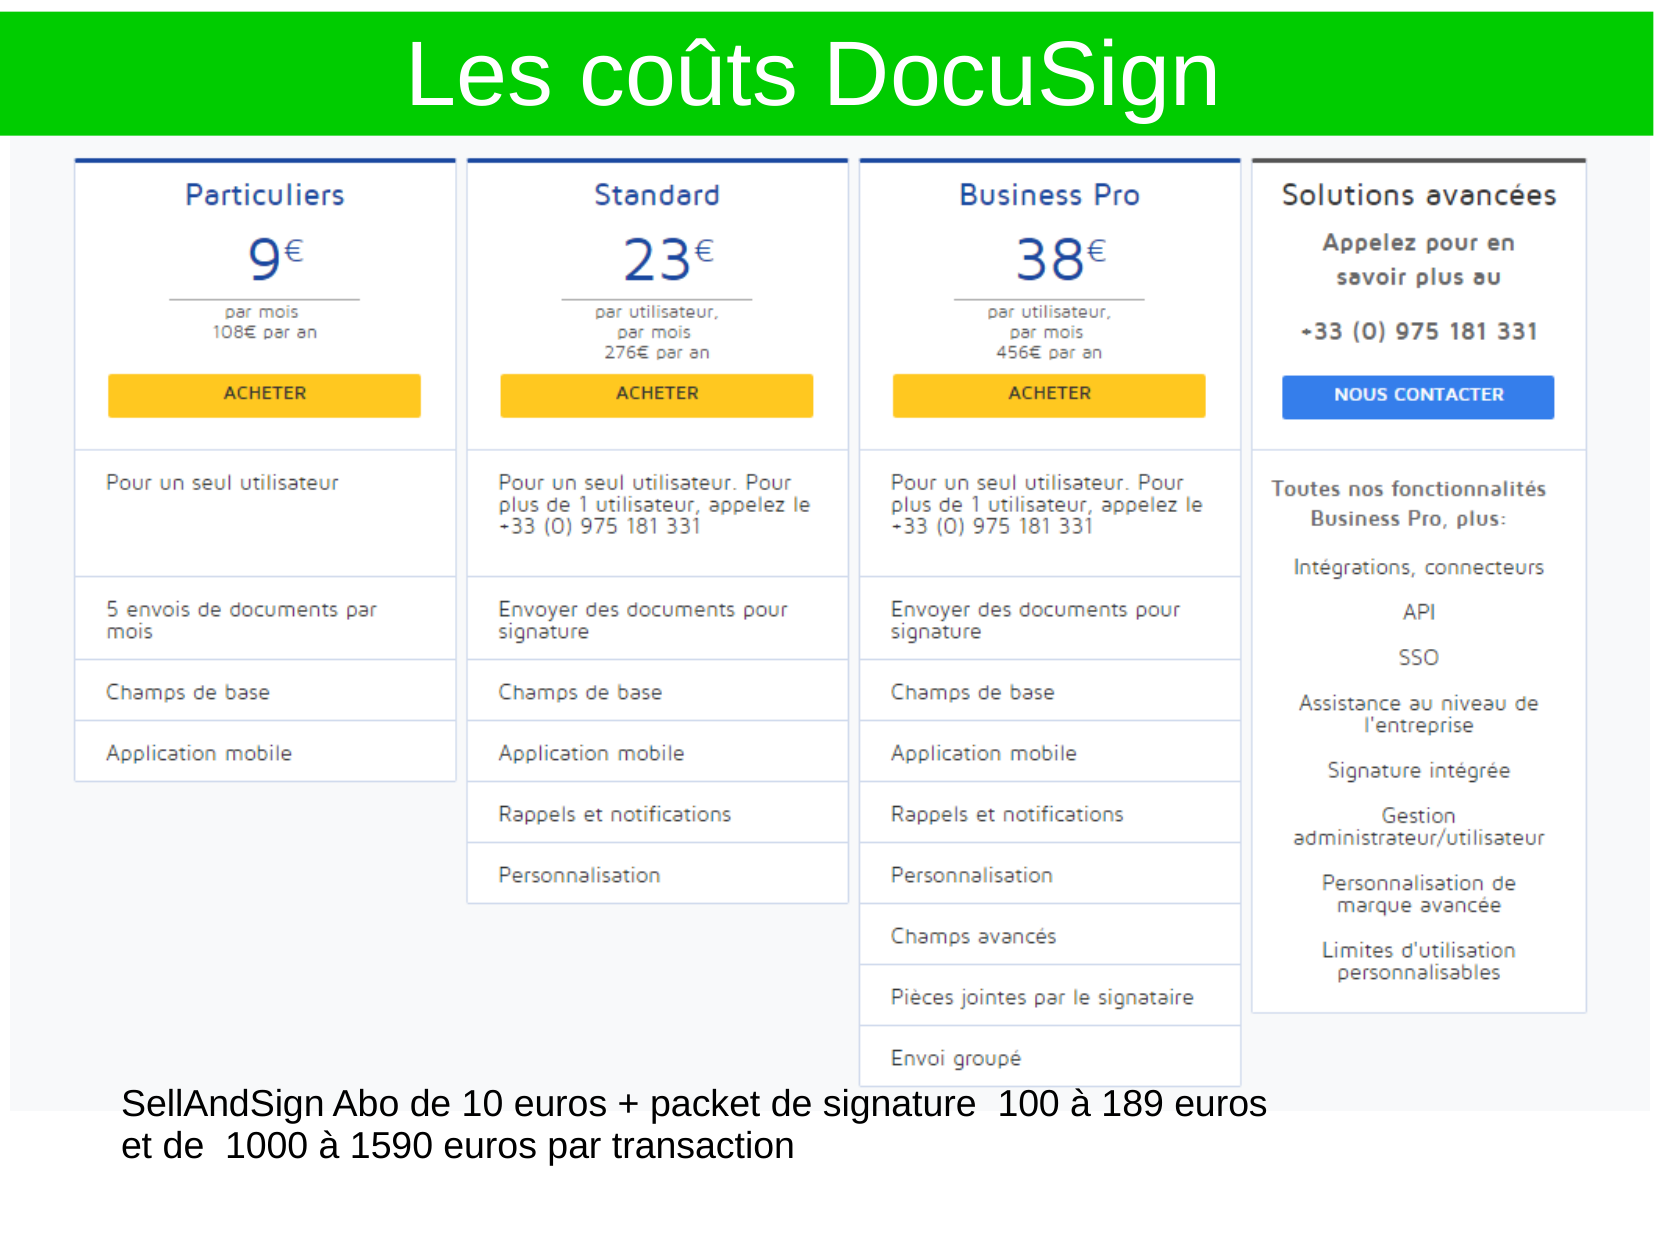

# Les coûts DocuSign
SellAndSign Abo de 10 euros + packet de signature 100 à 189 euros et de 1000 à 1590 euros par transaction